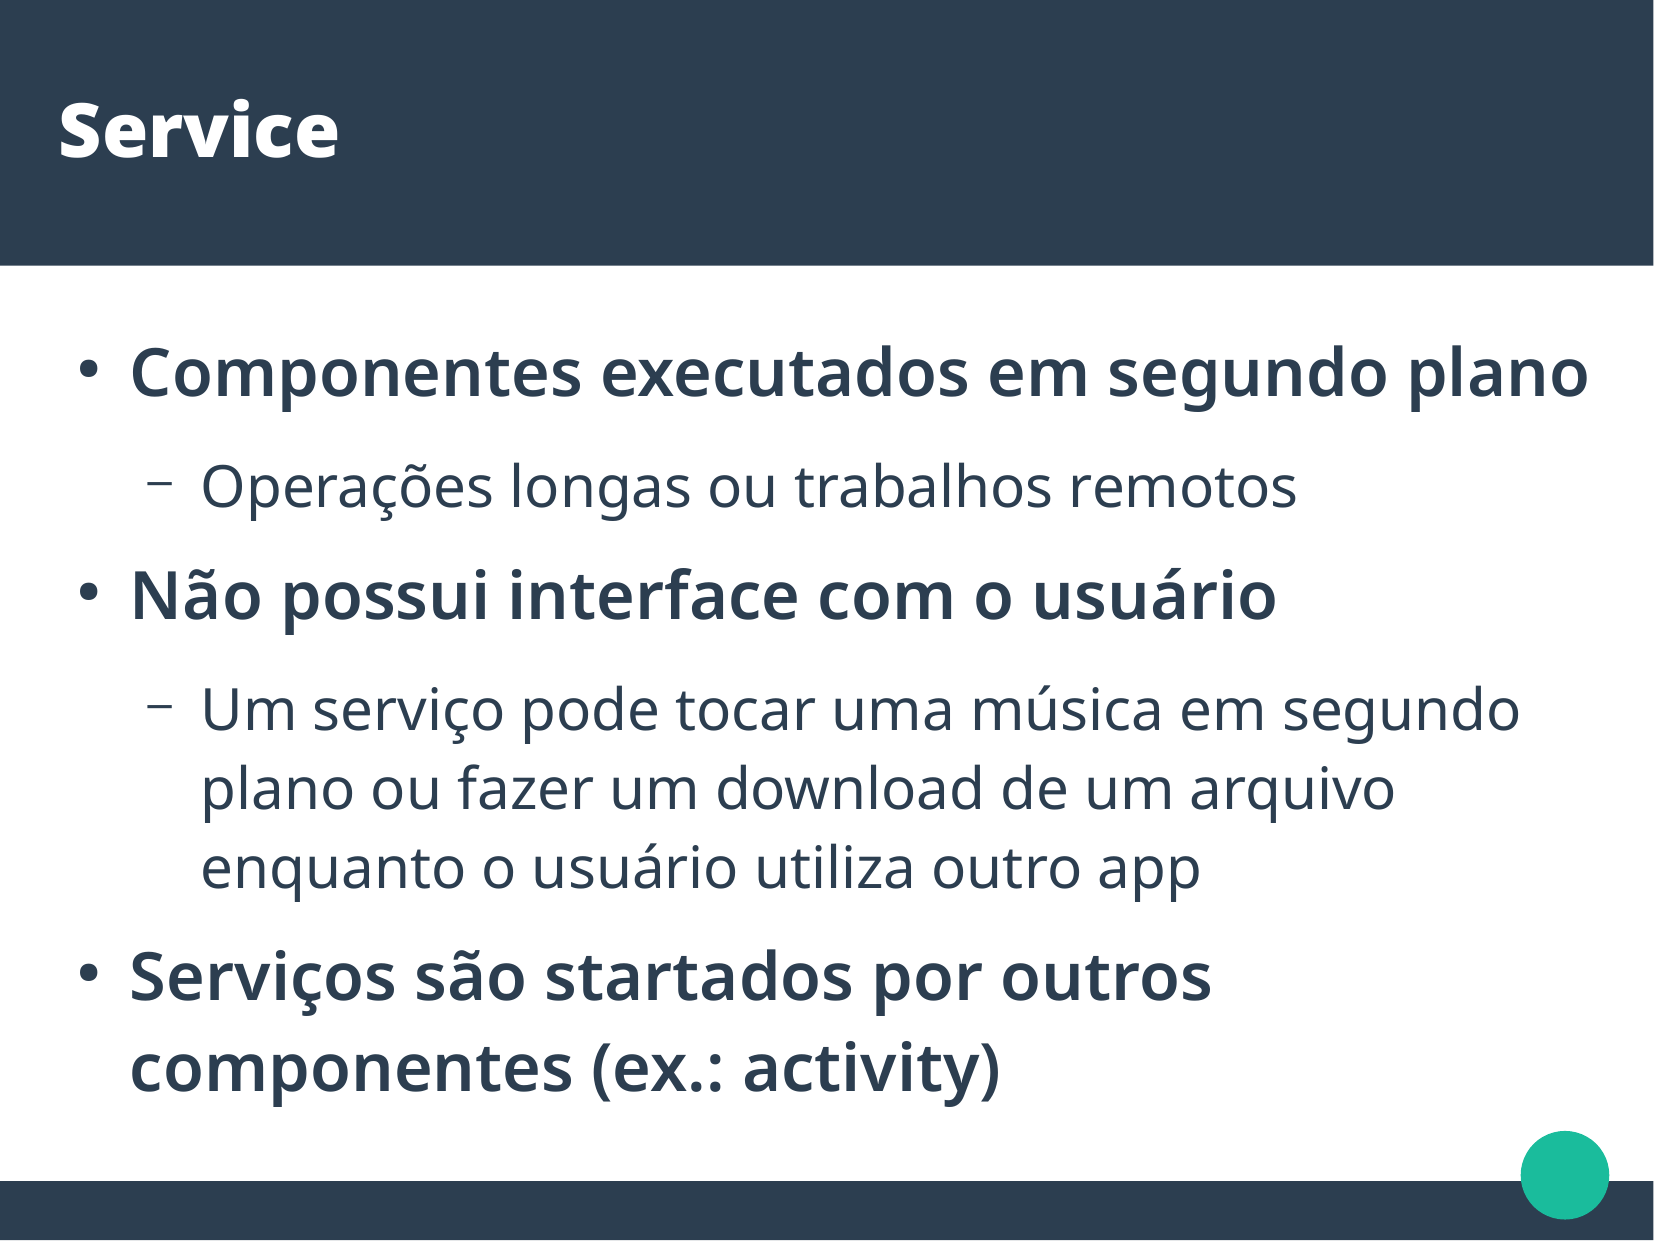

# Service
Componentes executados em segundo plano
Operações longas ou trabalhos remotos
Não possui interface com o usuário
Um serviço pode tocar uma música em segundo plano ou fazer um download de um arquivo enquanto o usuário utiliza outro app
Serviços são startados por outros componentes (ex.: activity)